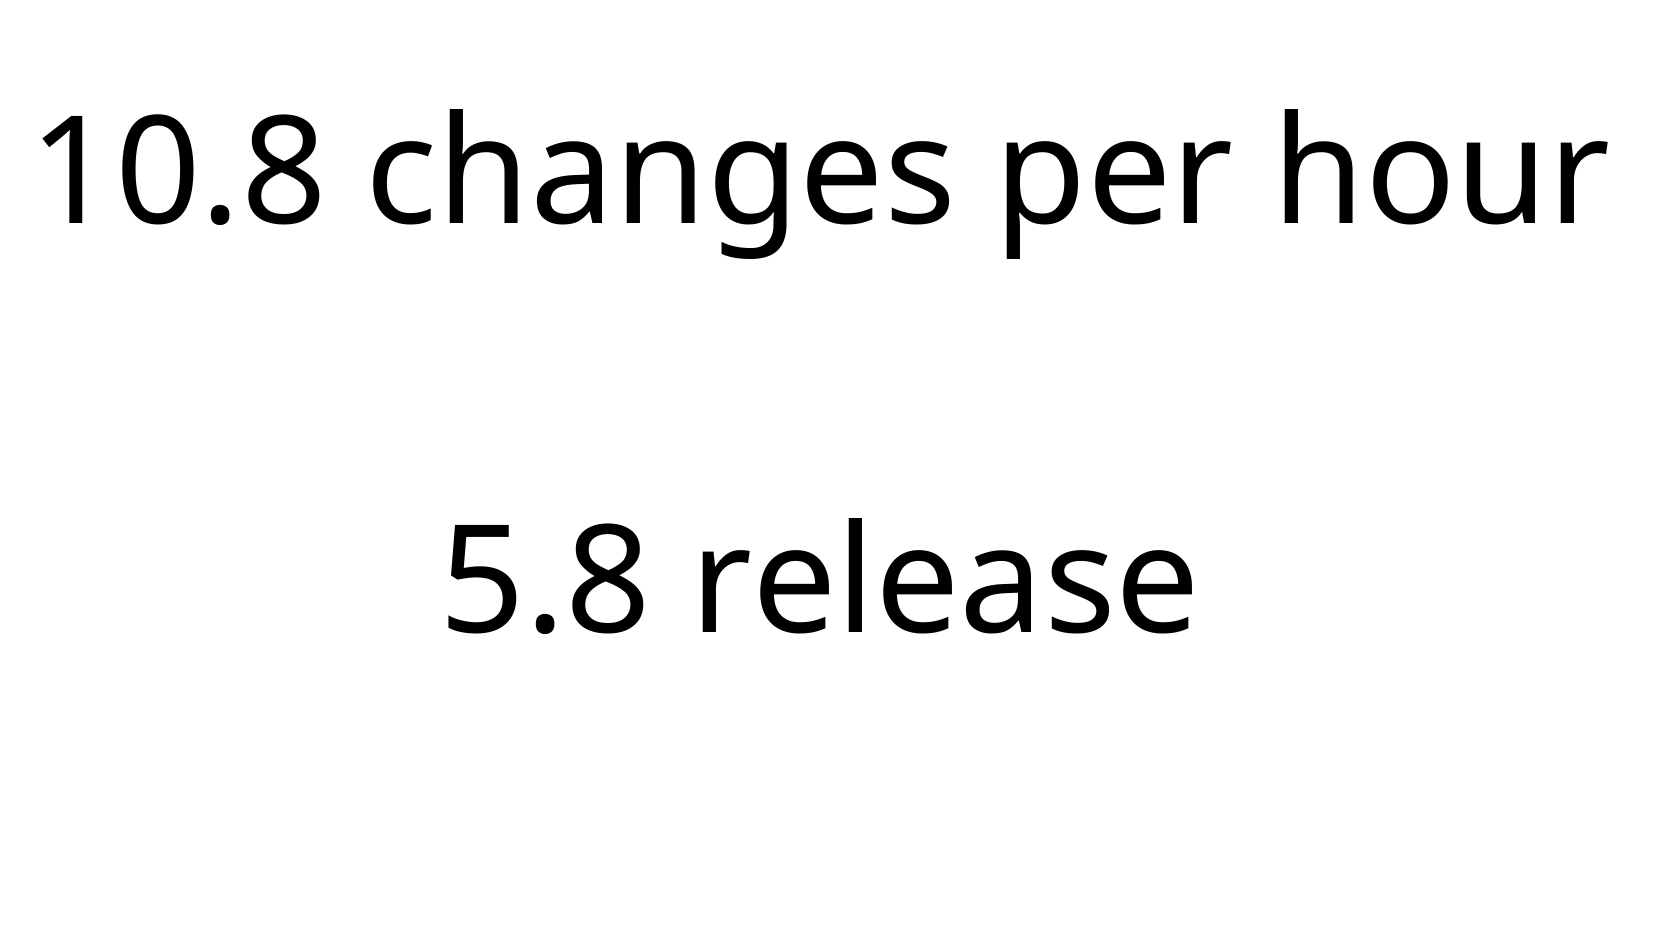

10.8 changes per hour
5.8 release
2.6.20 to 2.6.24-rc8